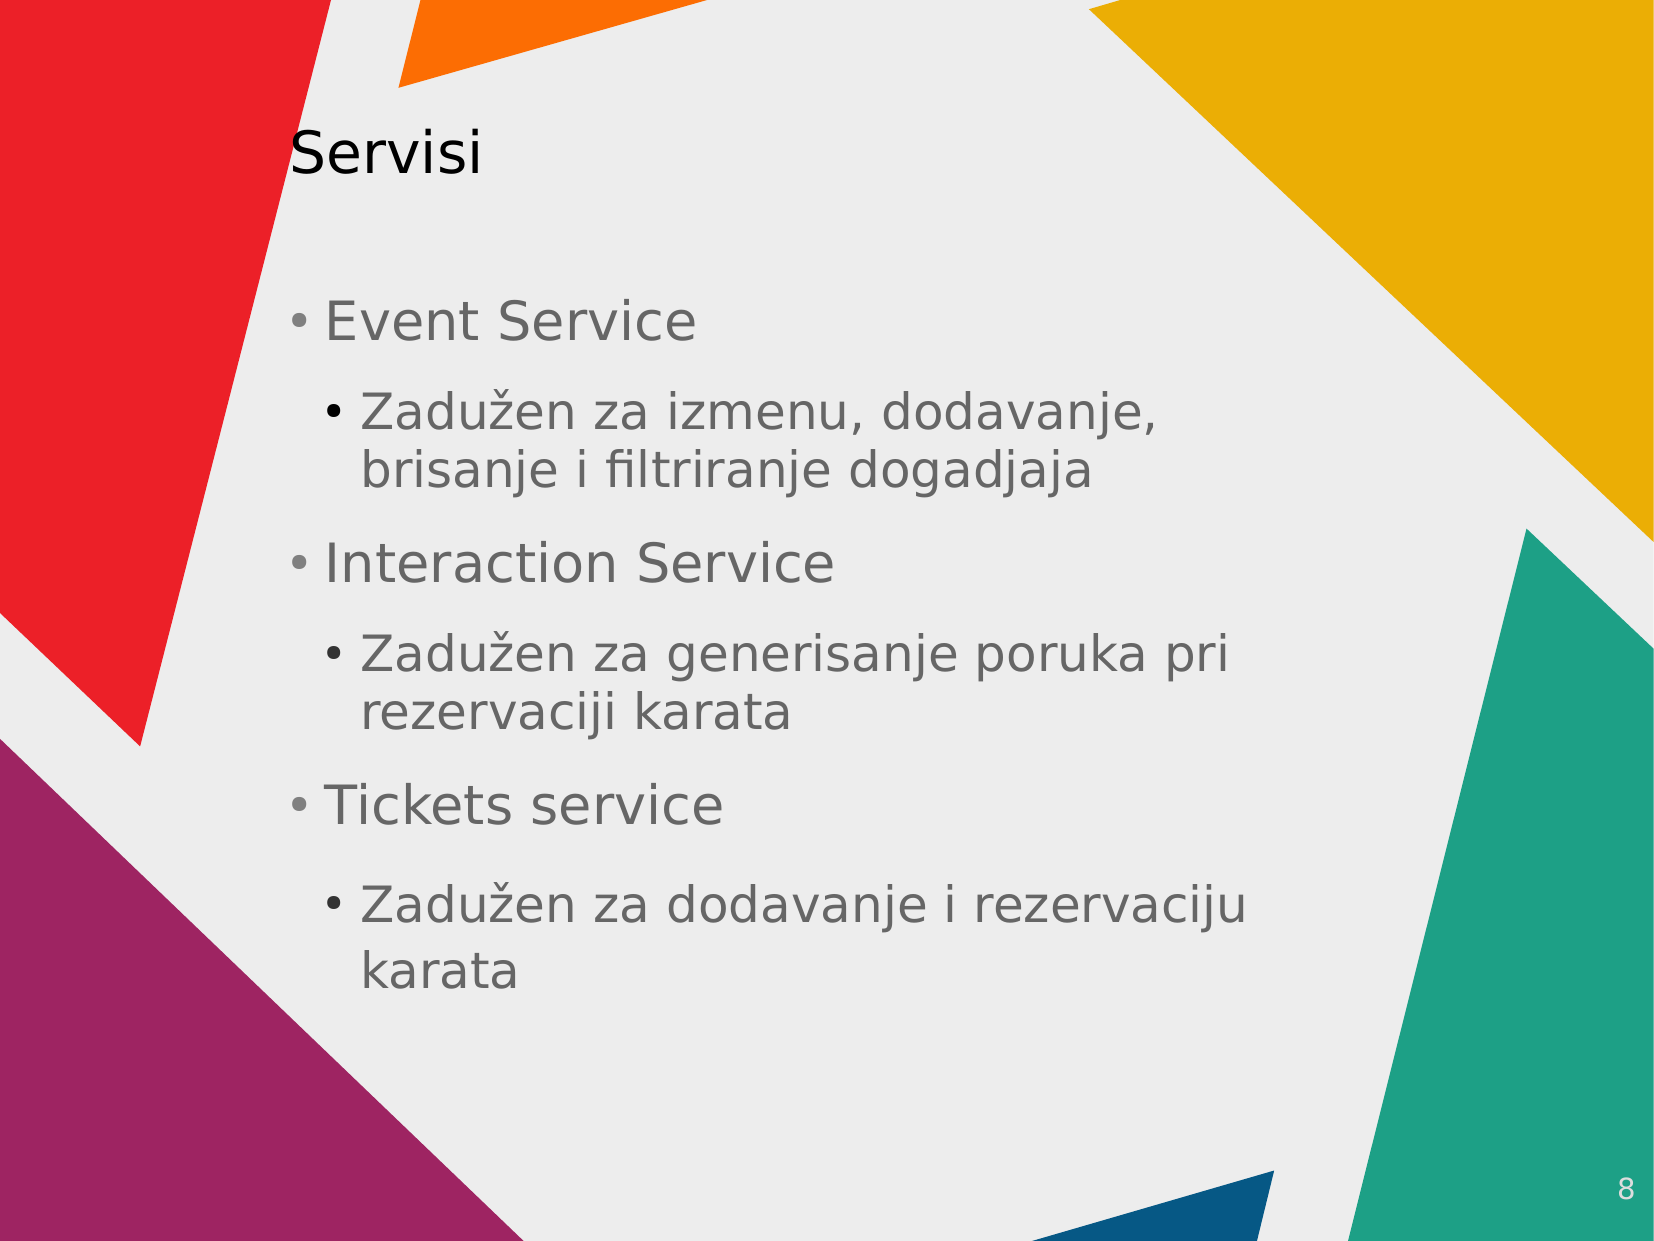

# Servisi
Event Service
Zadužen za izmenu, dodavanje, brisanje i filtriranje dogadjaja
Interaction Service
Zadužen za generisanje poruka pri rezervaciji karata
Tickets service
Zadužen za dodavanje i rezervaciju karata
8